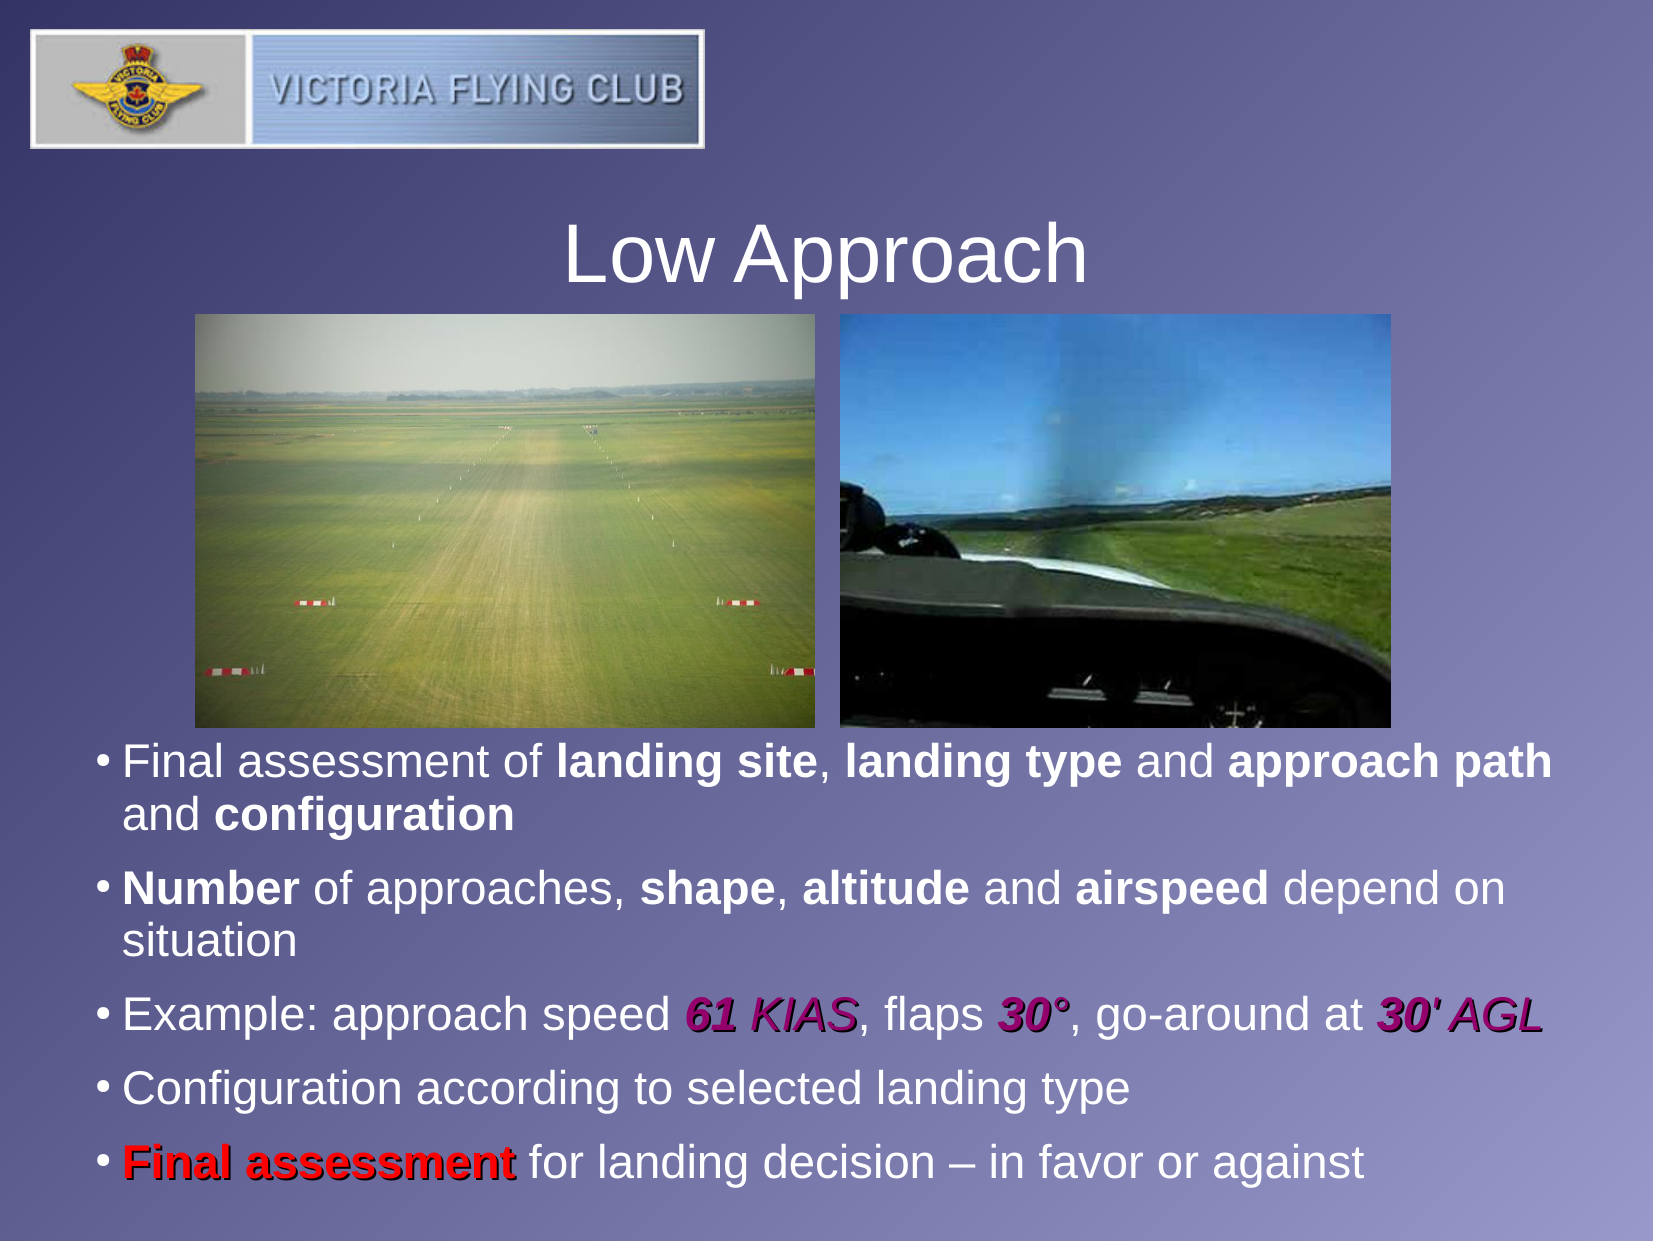

# Low Approach
Final assessment of landing site, landing type and approach path and configuration
Number of approaches, shape, altitude and airspeed depend on situation
Example: approach speed 61 KIAS, flaps 30°, go-around at 30' AGL
Configuration according to selected landing type
Final assessment for landing decision – in favor or against